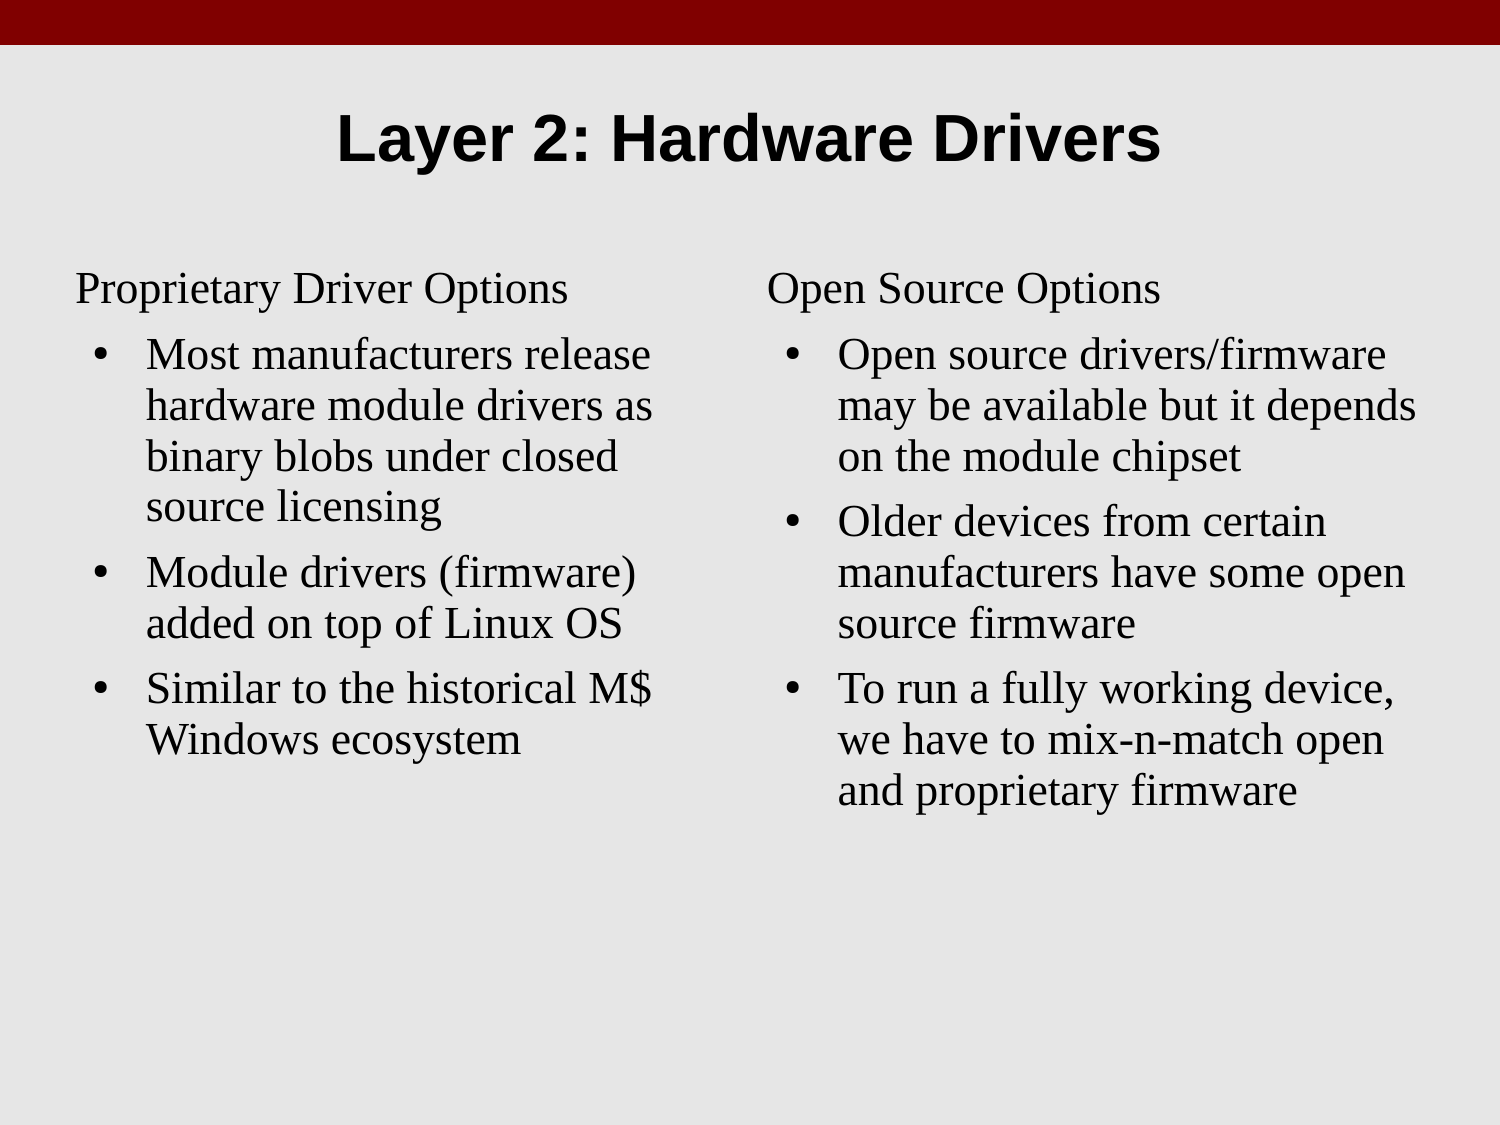

# Layer 2: Hardware Drivers
Proprietary Driver Options
Most manufacturers release hardware module drivers as binary blobs under closed source licensing
Module drivers (firmware) added on top of Linux OS
Similar to the historical M$ Windows ecosystem
Open Source Options
Open source drivers/firmware may be available but it depends on the module chipset
Older devices from certain manufacturers have some open source firmware
To run a fully working device, we have to mix-n-match open and proprietary firmware